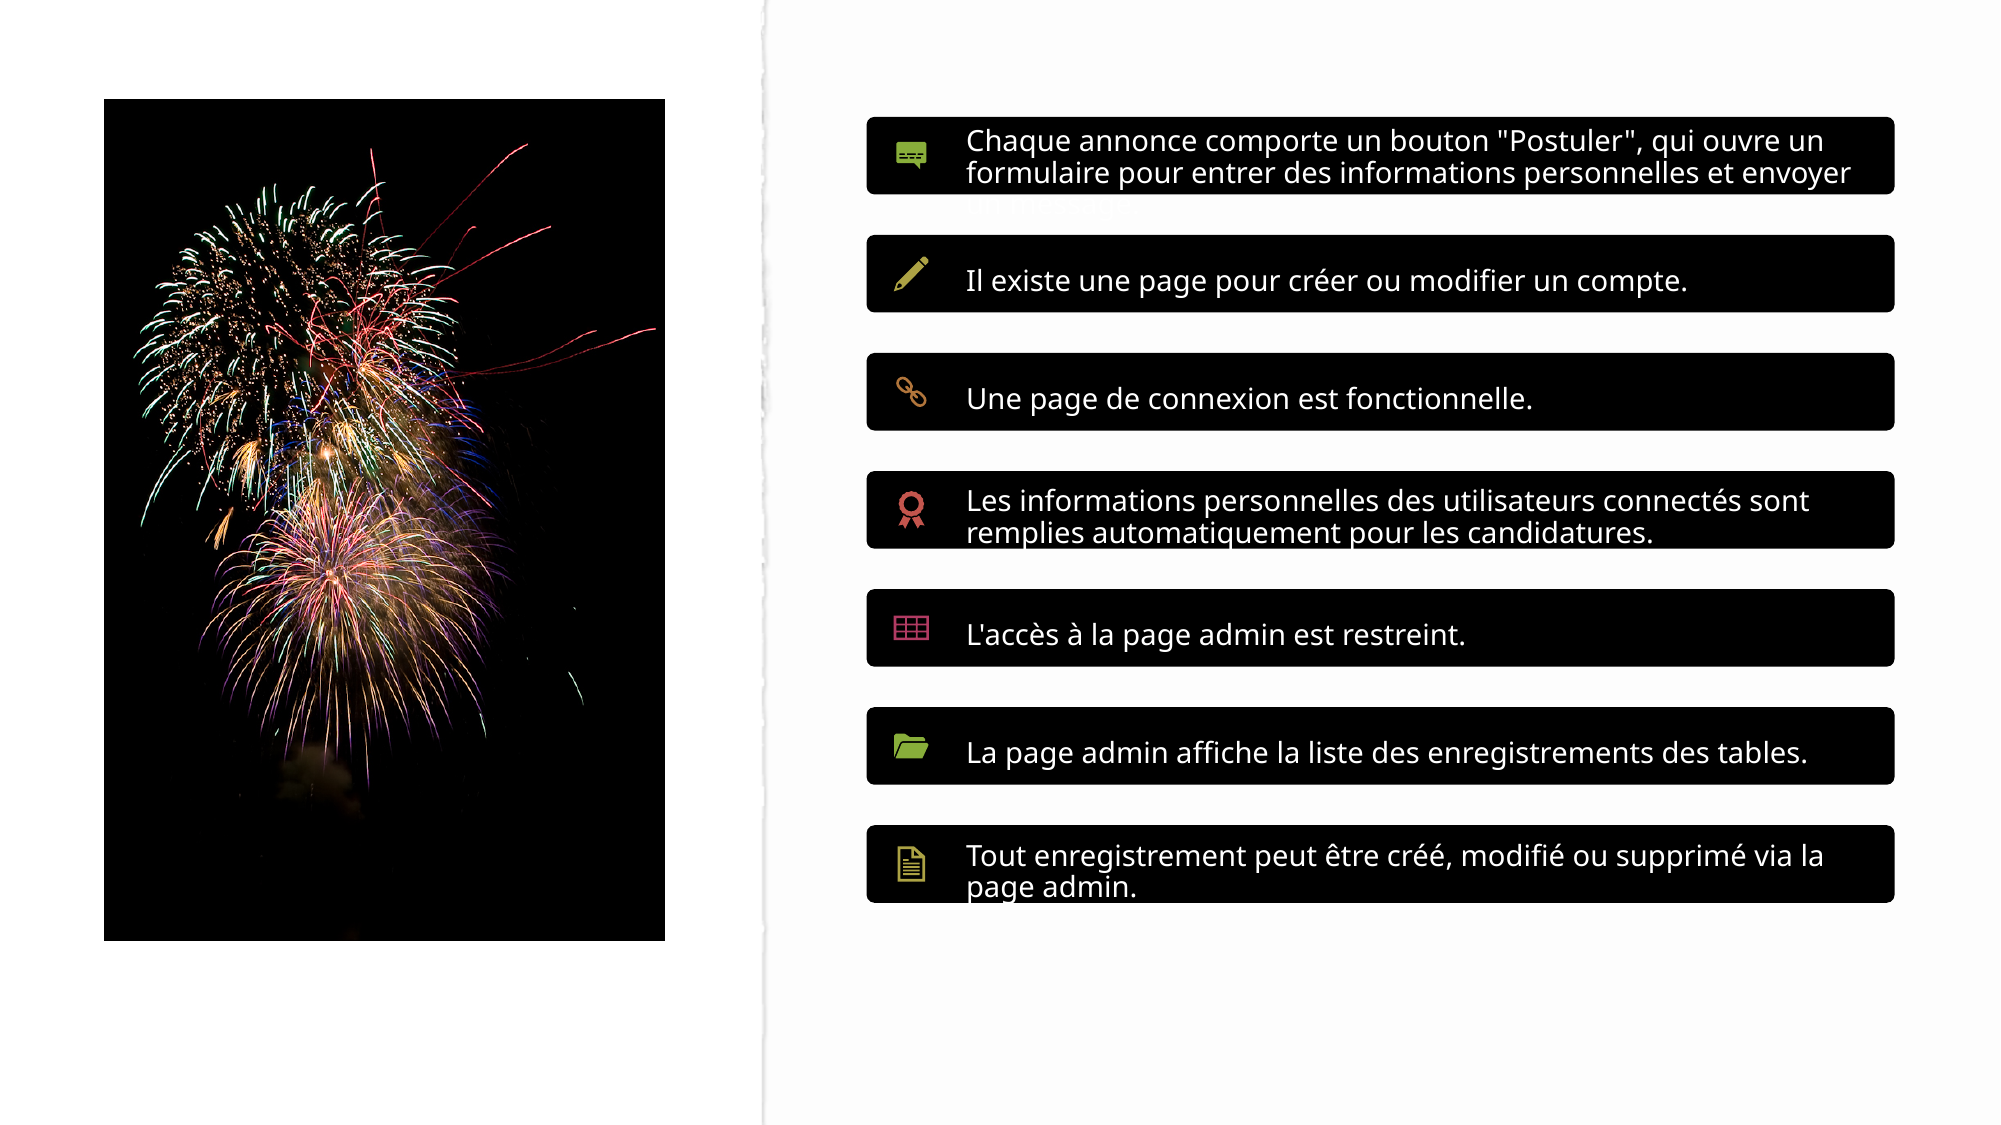

#
Chaque annonce comporte un bouton "Postuler", qui ouvre un formulaire pour entrer des informations personnelles et envoyer un message.
Il existe une page pour créer ou modifier un compte.
Une page de connexion est fonctionnelle.
Les informations personnelles des utilisateurs connectés sont remplies automatiquement pour les candidatures.
L'accès à la page admin est restreint.
La page admin affiche la liste des enregistrements des tables.
Tout enregistrement peut être créé, modifié ou supprimé via la page admin.